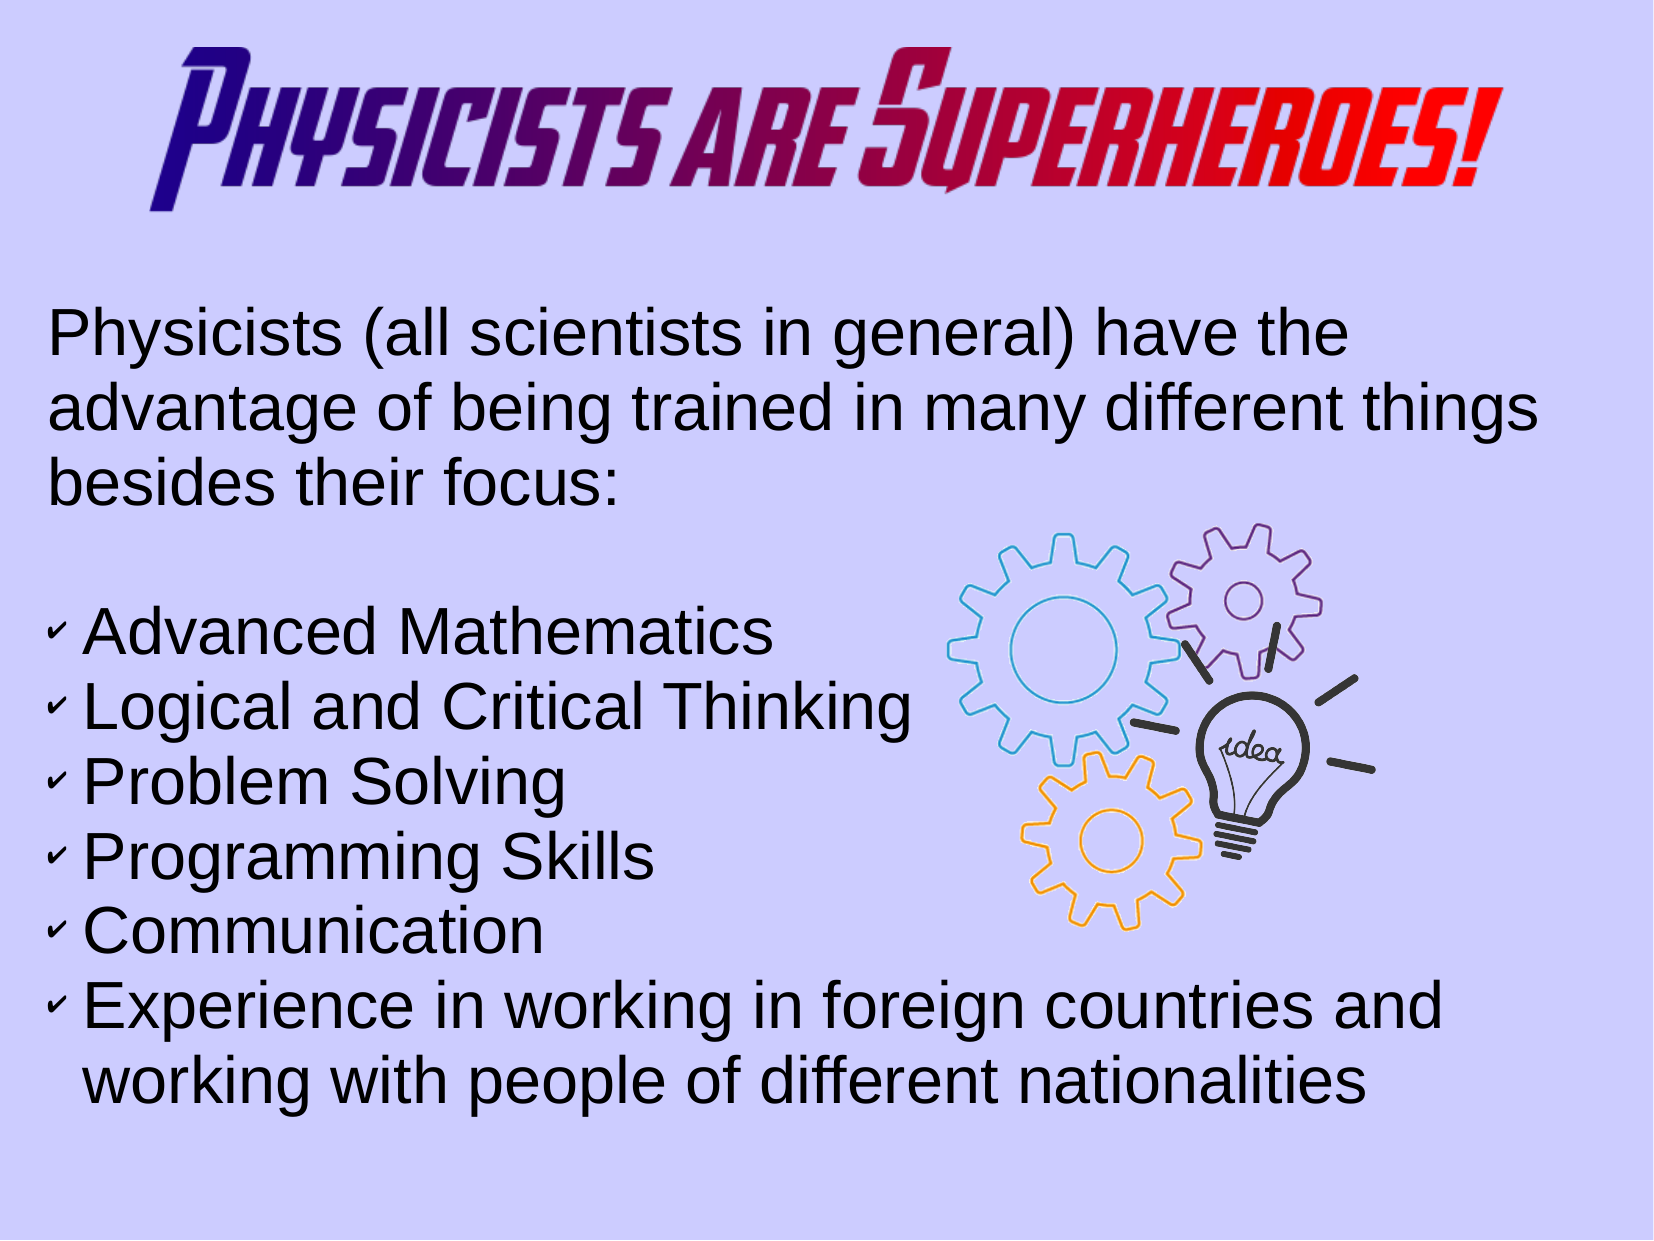

# Physicists (all scientists in general) have the advantage of being trained in many different things besides their focus:
Advanced Mathematics
Logical and Critical Thinking
Problem Solving
Programming Skills
Communication
Experience in working in foreign countries and working with people of different nationalities